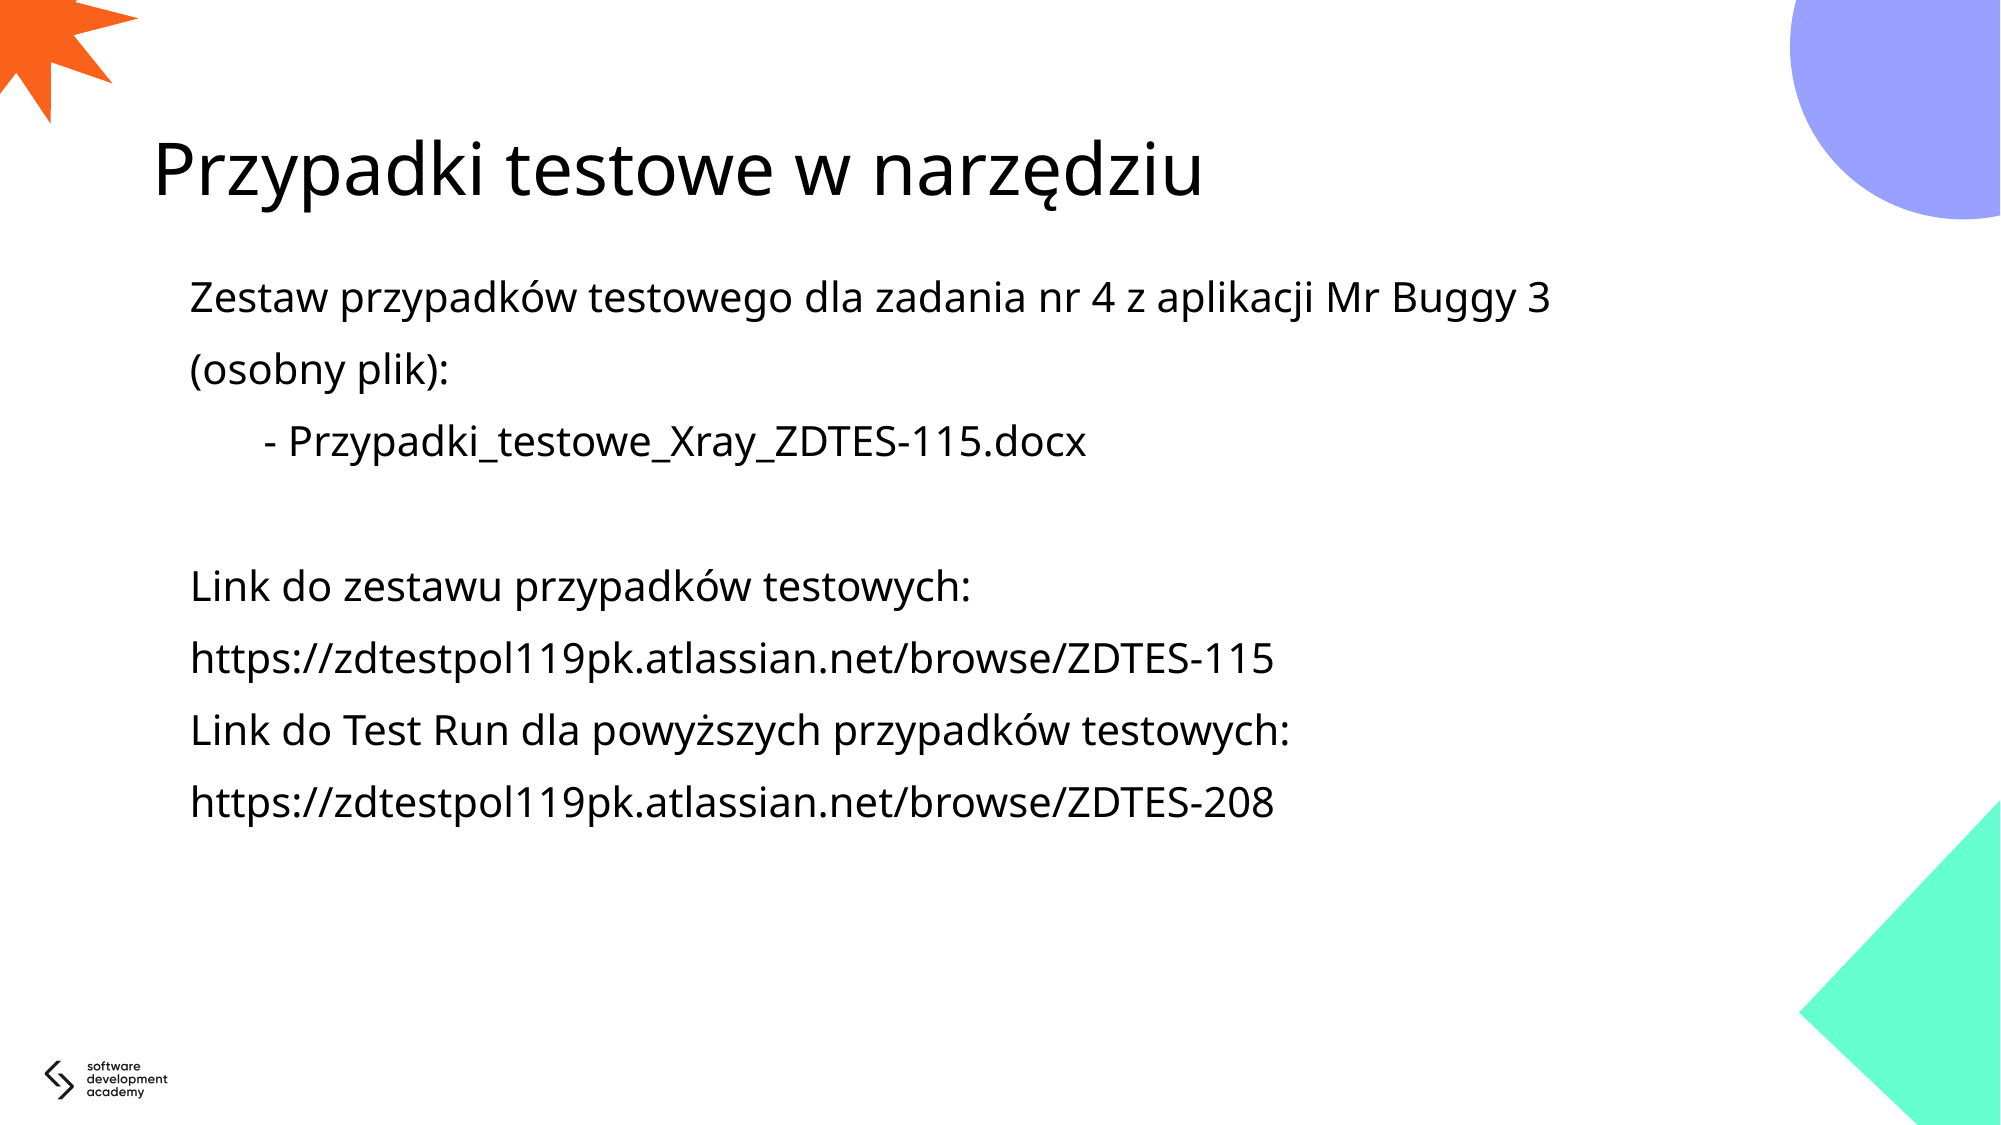

# Przypadki testowe w narzędziu
Zestaw przypadków testowego dla zadania nr 4 z aplikacji Mr Buggy 3
(osobny plik):
 	- Przypadki_testowe_Xray_ZDTES-115.docx
Link do zestawu przypadków testowych:
https://zdtestpol119pk.atlassian.net/browse/ZDTES-115
Link do Test Run dla powyższych przypadków testowych:
https://zdtestpol119pk.atlassian.net/browse/ZDTES-208